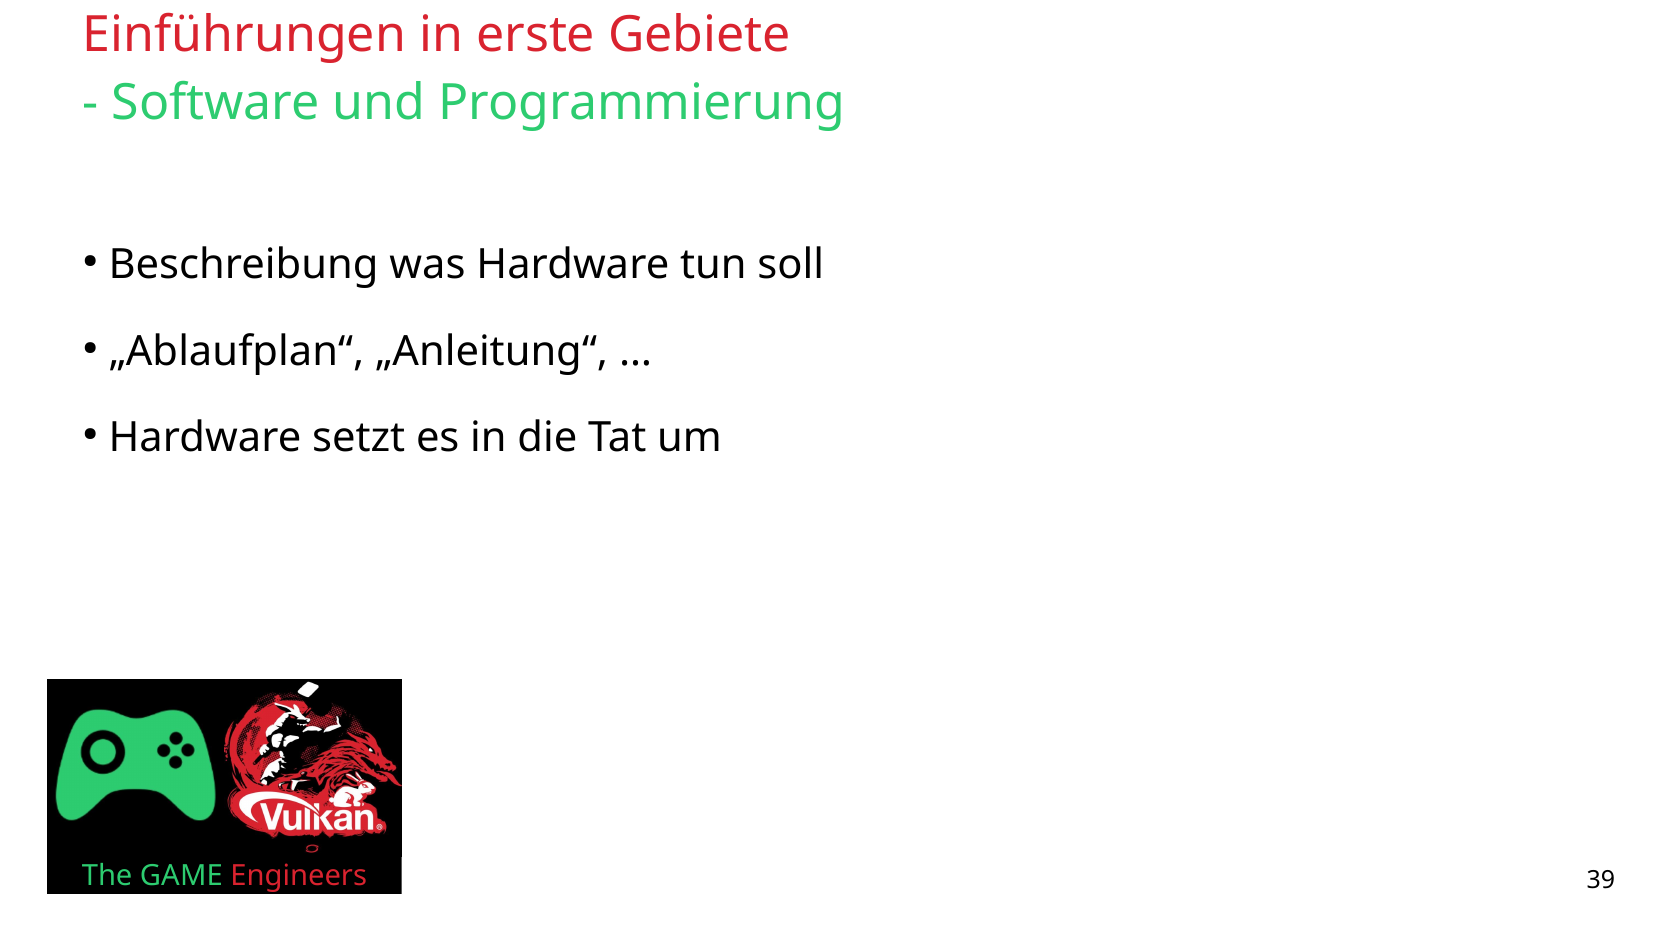

# Einführungen in erste Gebiete - Software und Programmierung
 Beschreibung was Hardware tun soll
 „Ablaufplan“, „Anleitung“, …
 Hardware setzt es in die Tat um